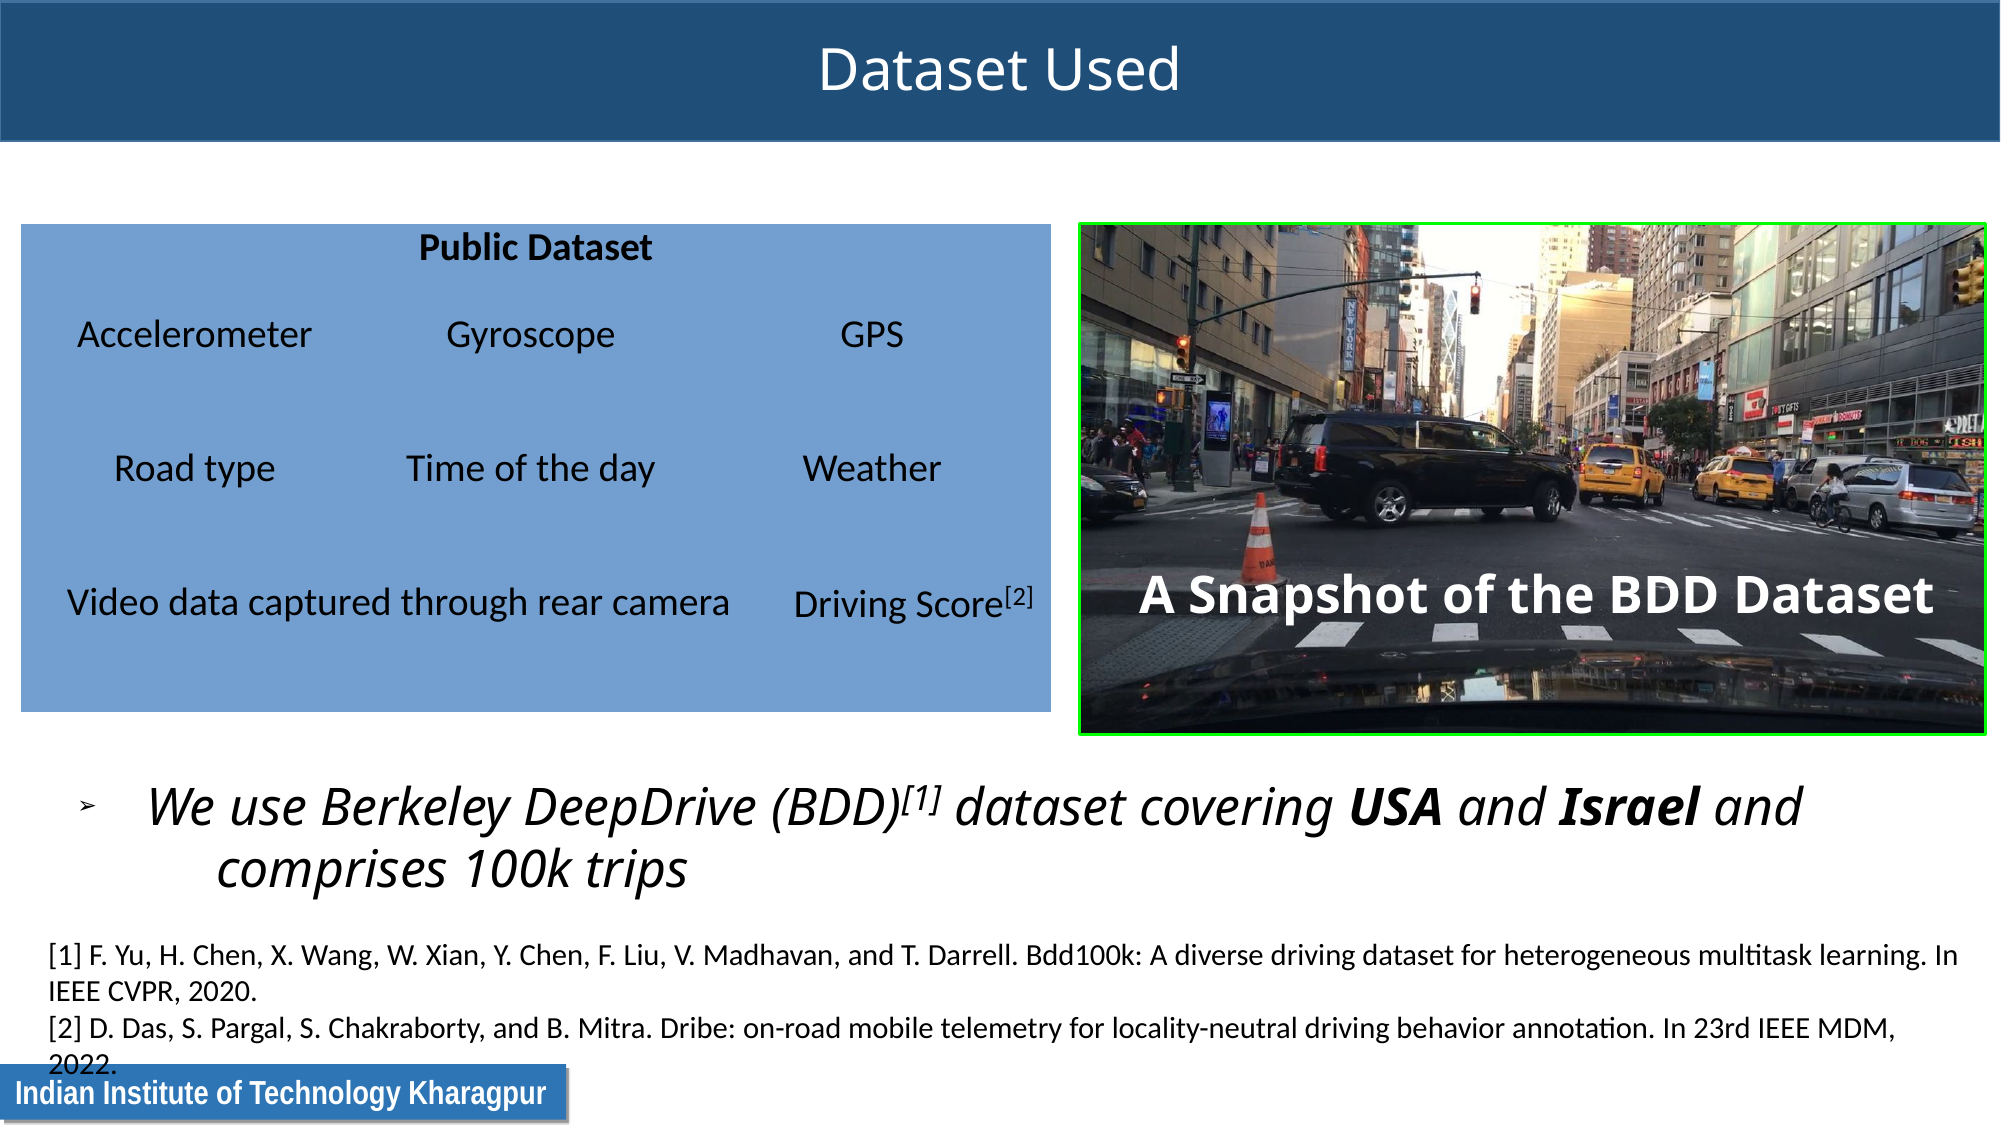

# Dataset Used
| Public Dataset | | | |
| --- | --- | --- | --- |
| Accelerometer | Gyroscope | GPS | |
| Road type | Time of the day | Weather | |
| Video data captured through rear camera | | | Driving Score[2] |
A Snapshot of the BDD Dataset
We use Berkeley DeepDrive (BDD)[1] dataset covering USA and Israel and comprises 100k trips
[1] F. Yu, H. Chen, X. Wang, W. Xian, Y. Chen, F. Liu, V. Madhavan, and T. Darrell. Bdd100k: A diverse driving dataset for heterogeneous multitask learning. In IEEE CVPR, 2020.
[2] D. Das, S. Pargal, S. Chakraborty, and B. Mitra. Dribe: on-road mobile telemetry for locality-neutral driving behavior annotation. In 23rd IEEE MDM, 2022.